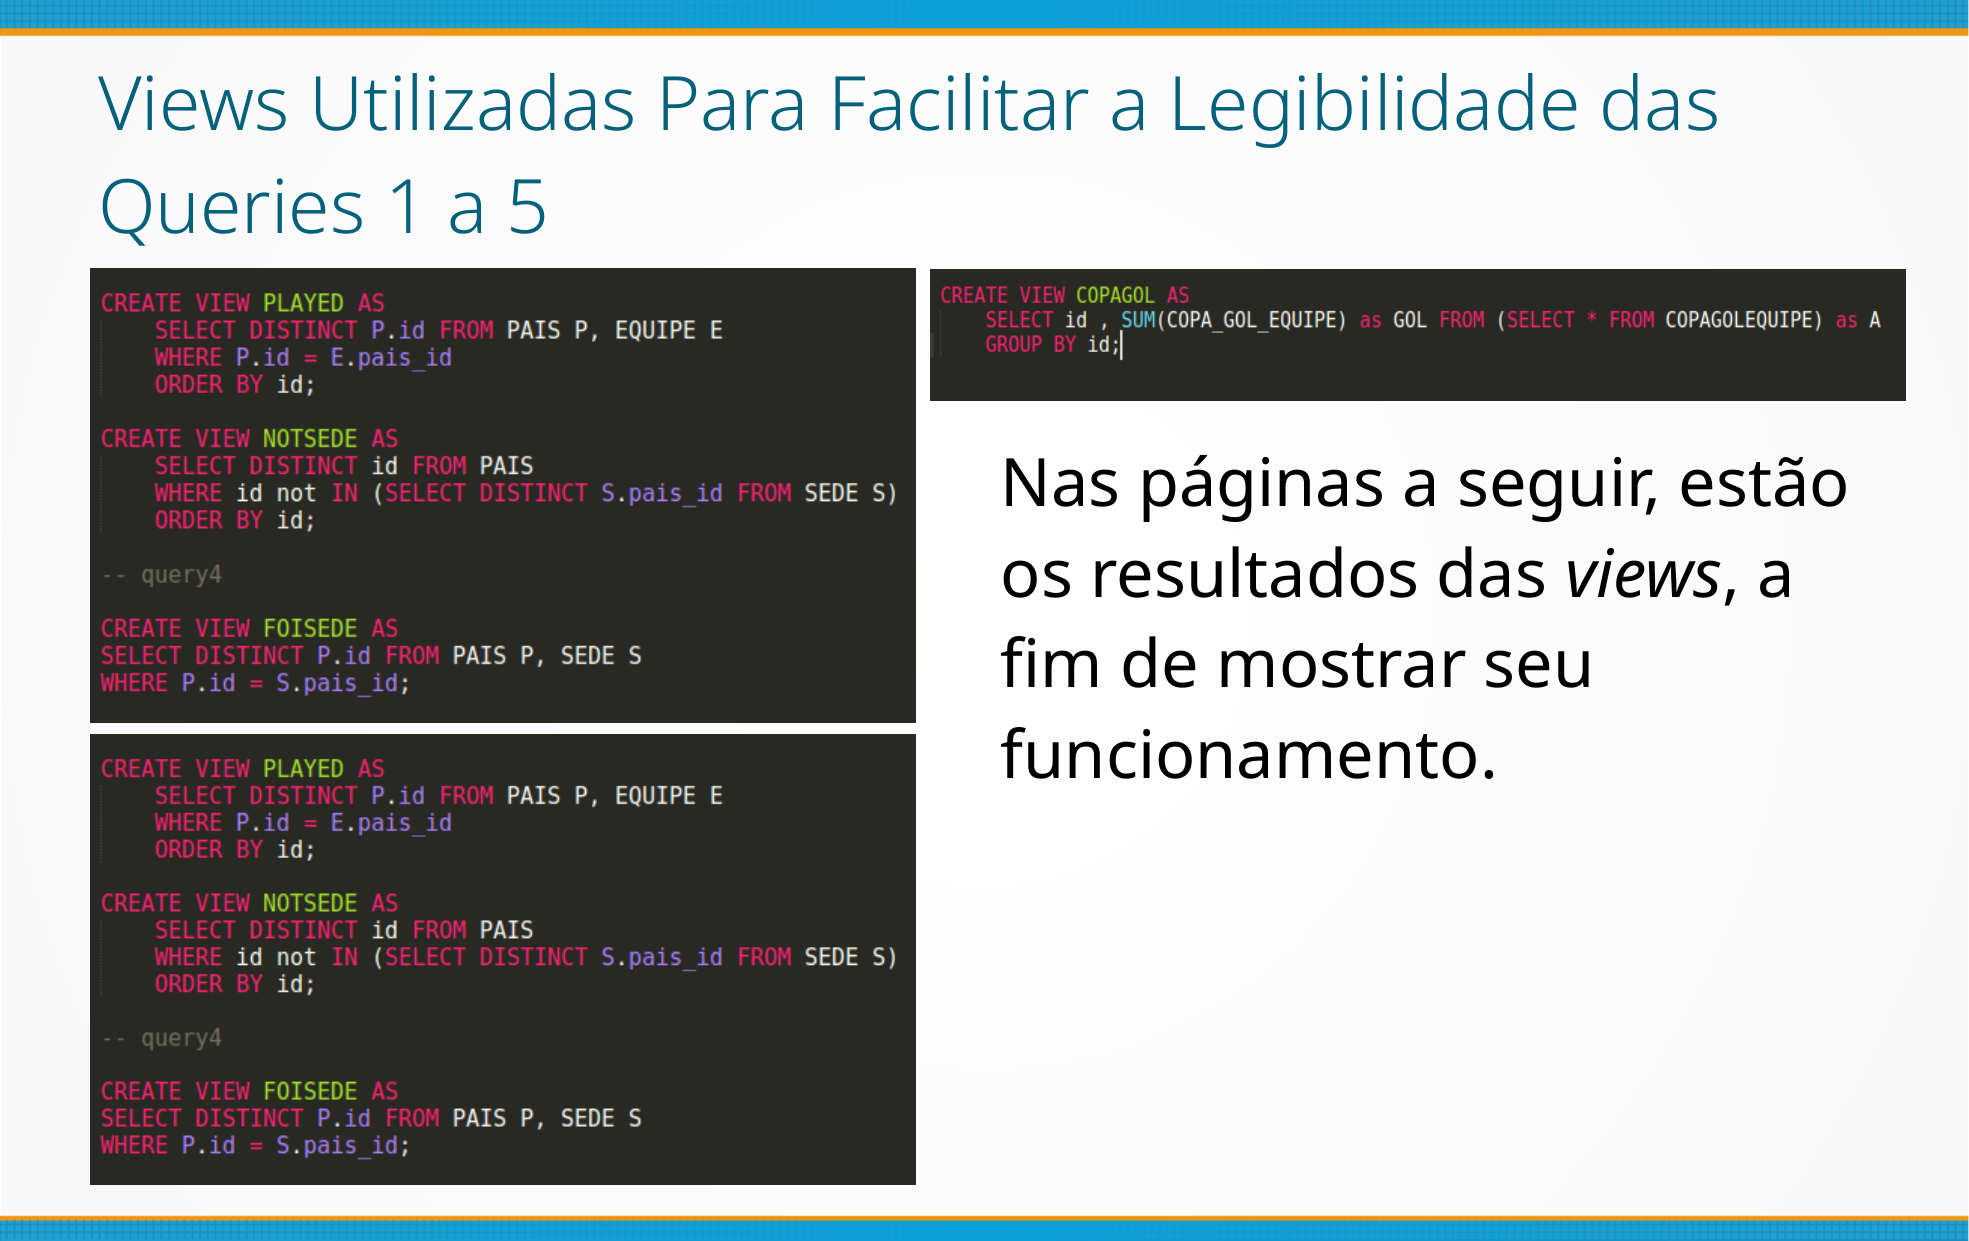

# Views Utilizadas Para Facilitar a Legibilidade das Queries 1 a 5
Nas páginas a seguir, estão os resultados das views, a fim de mostrar seu funcionamento.